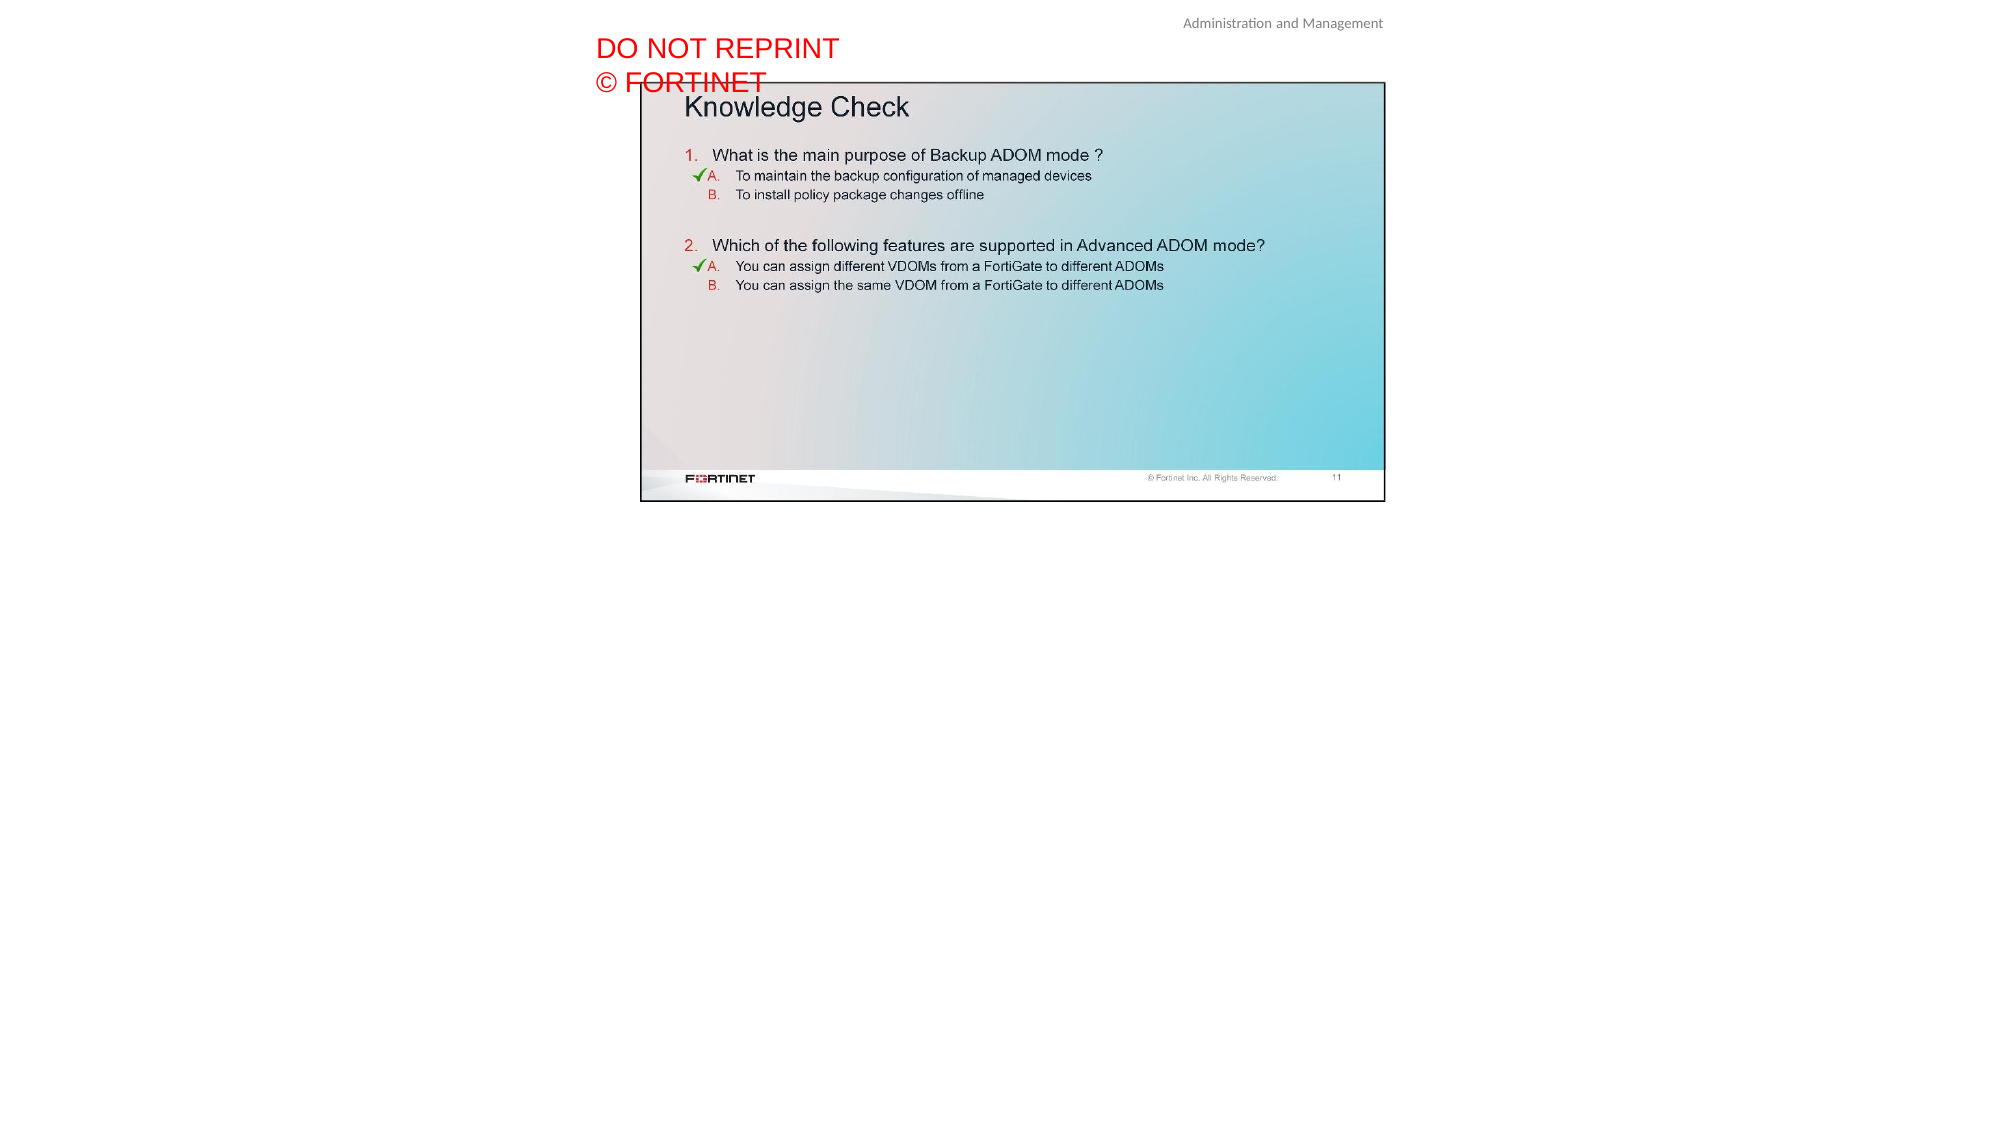

Administration and Management
DO NOT REPRINT
© FORTINET
FortiManager 6.2 Study Guide
1